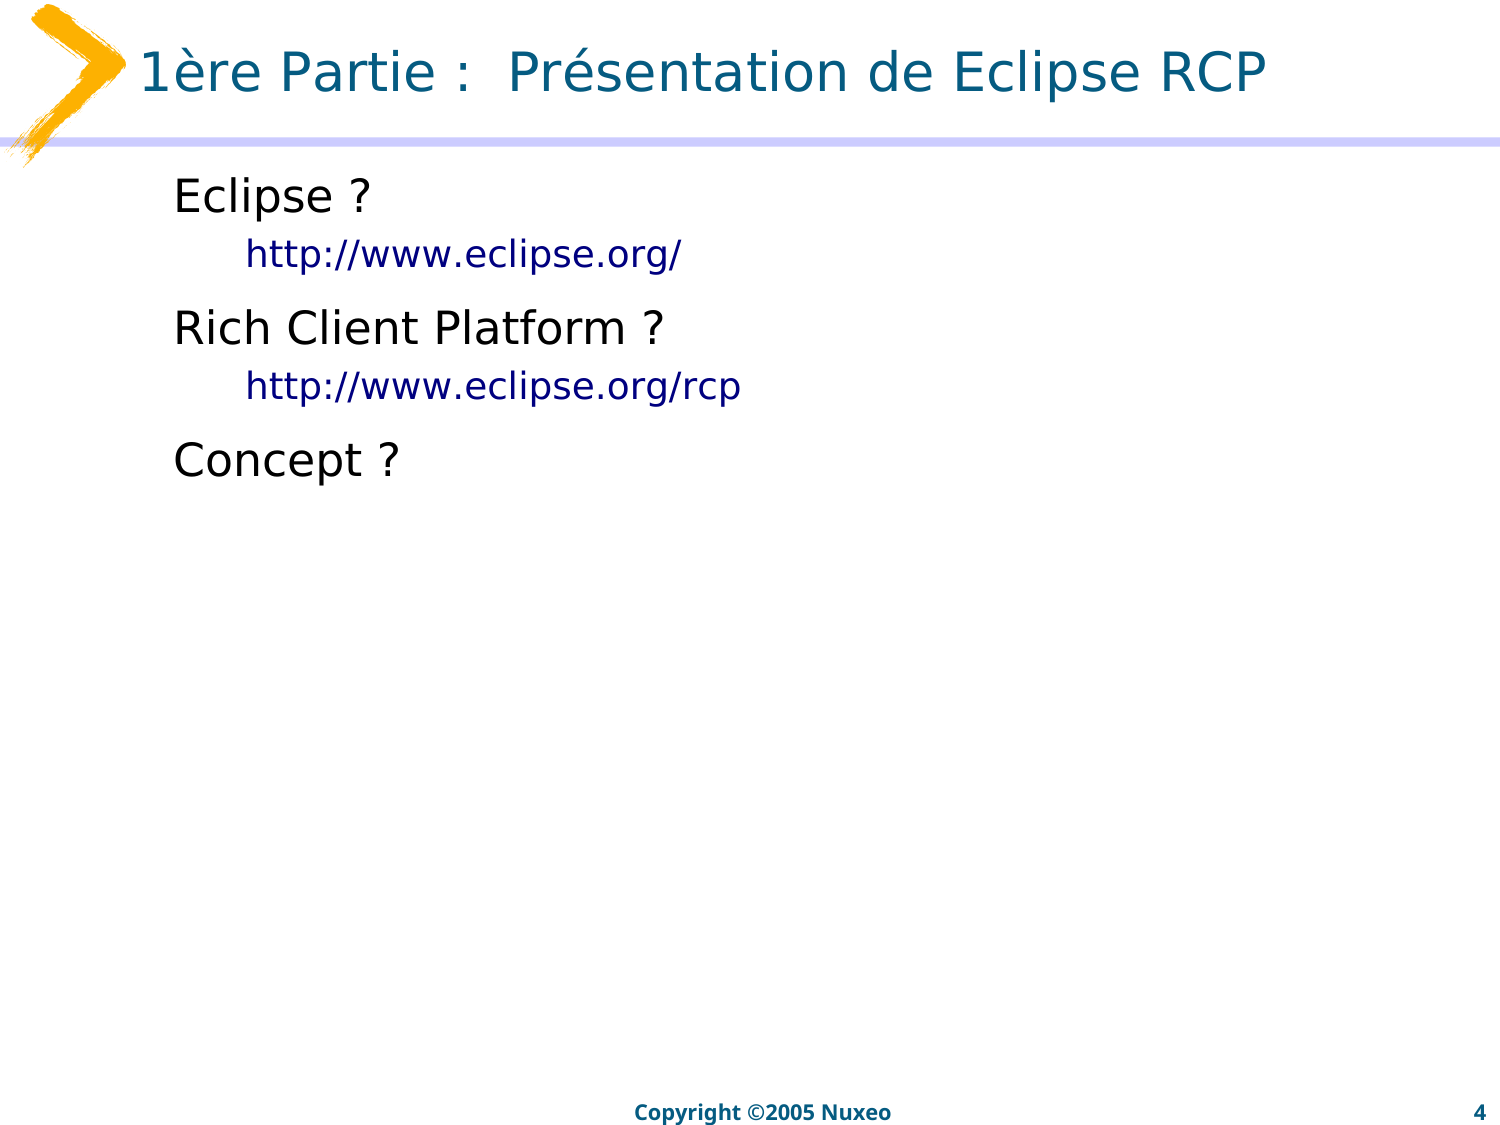

# 1ère Partie : Présentation de Eclipse RCP
Eclipse ?
http://www.eclipse.org/
Rich Client Platform ?
http://www.eclipse.org/rcp
Concept ?